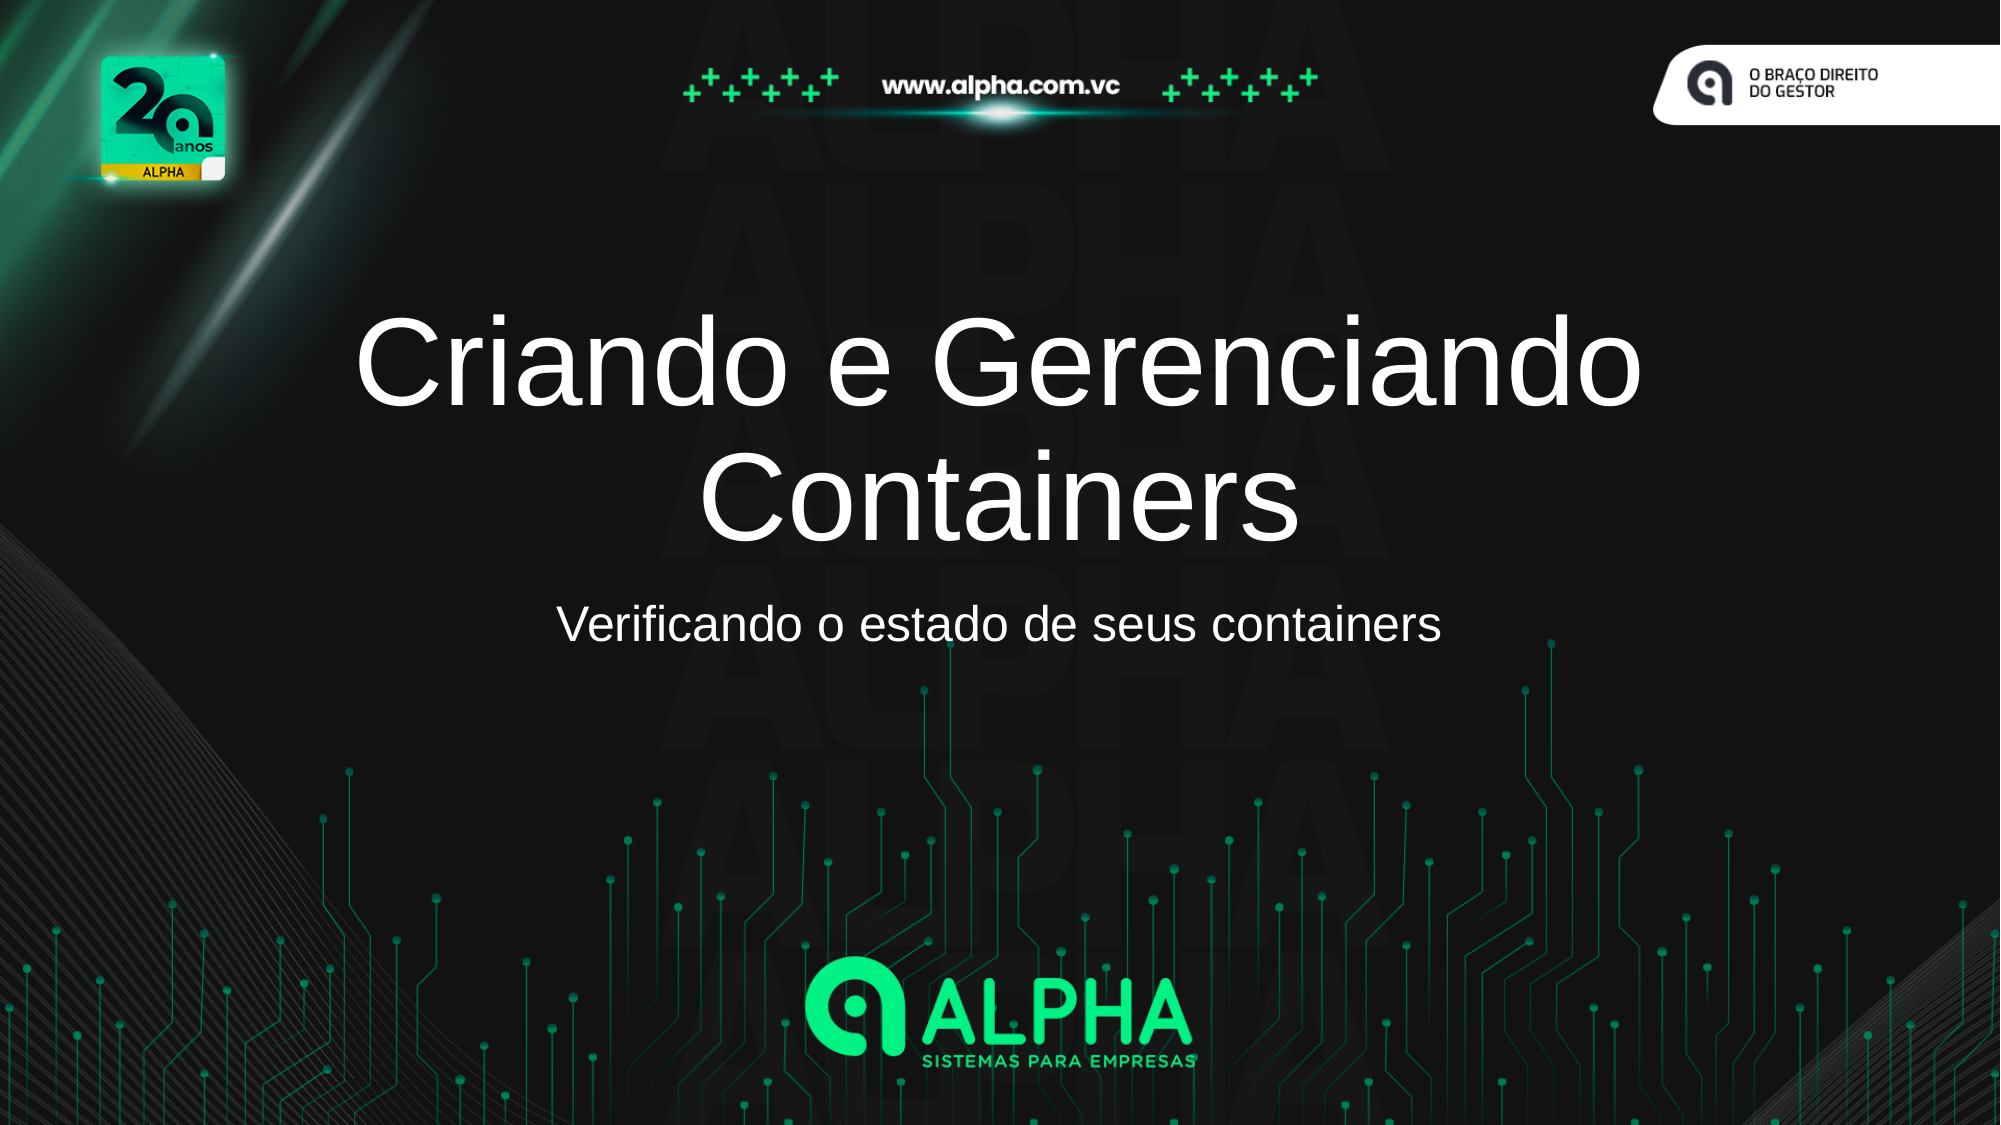

Criando e Gerenciando Containers
Verificando o estado de seus containers